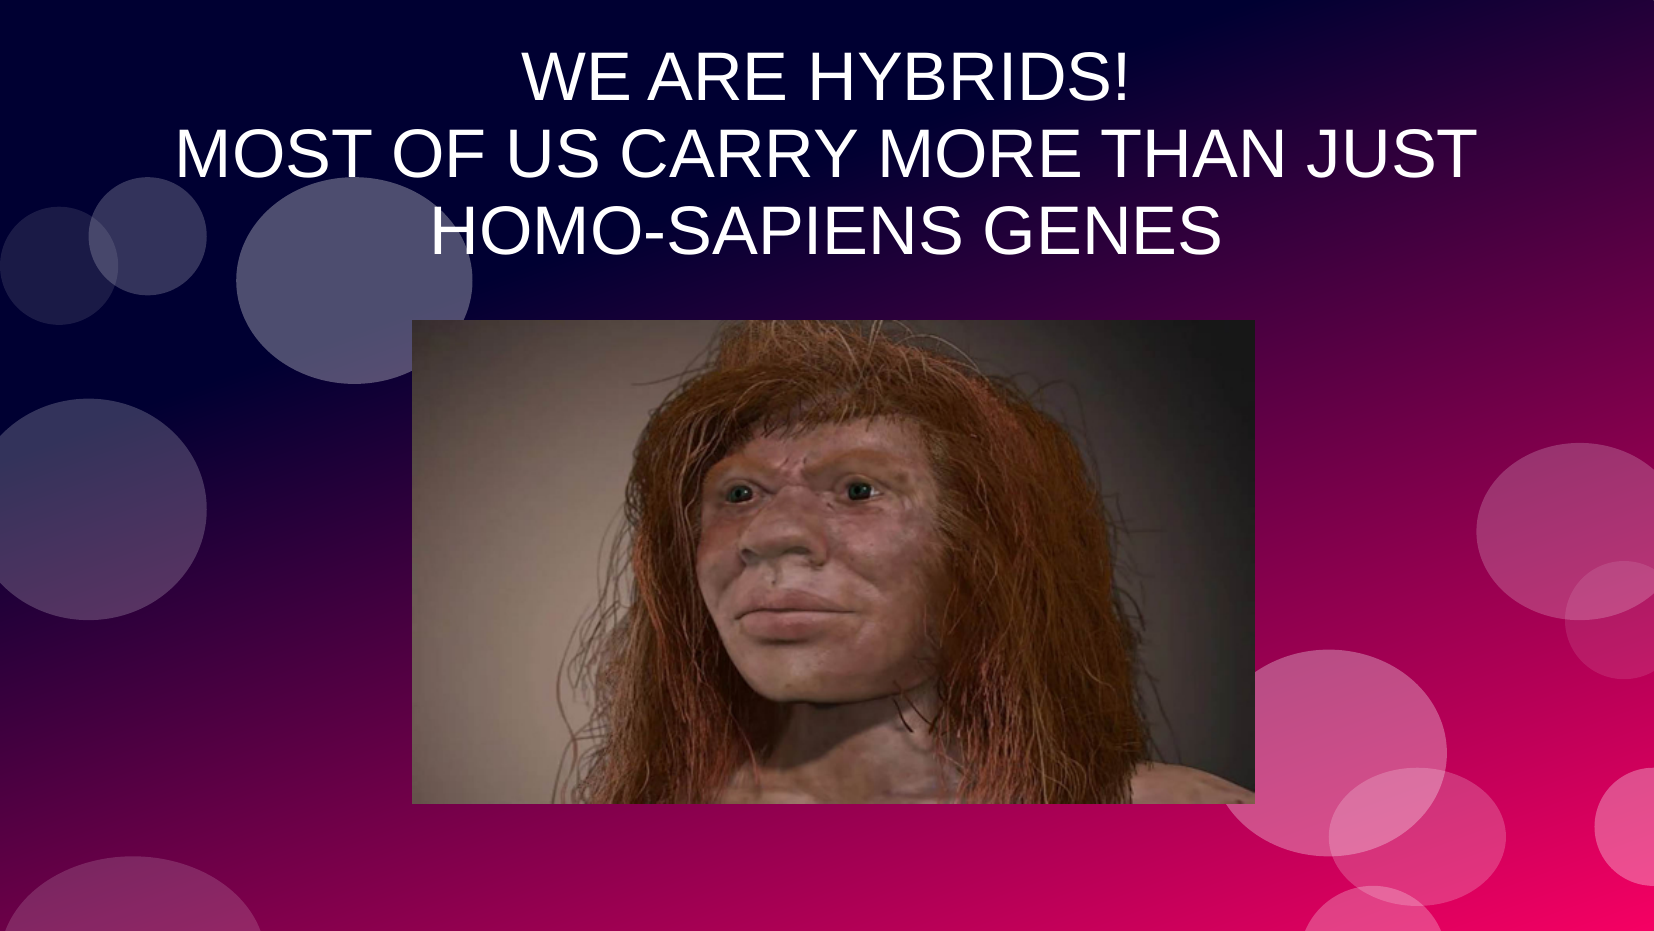

# WE ARE HYBRIDS! MOST OF US CARRY MORE THAN JUST HOMO-SAPIENS GENES